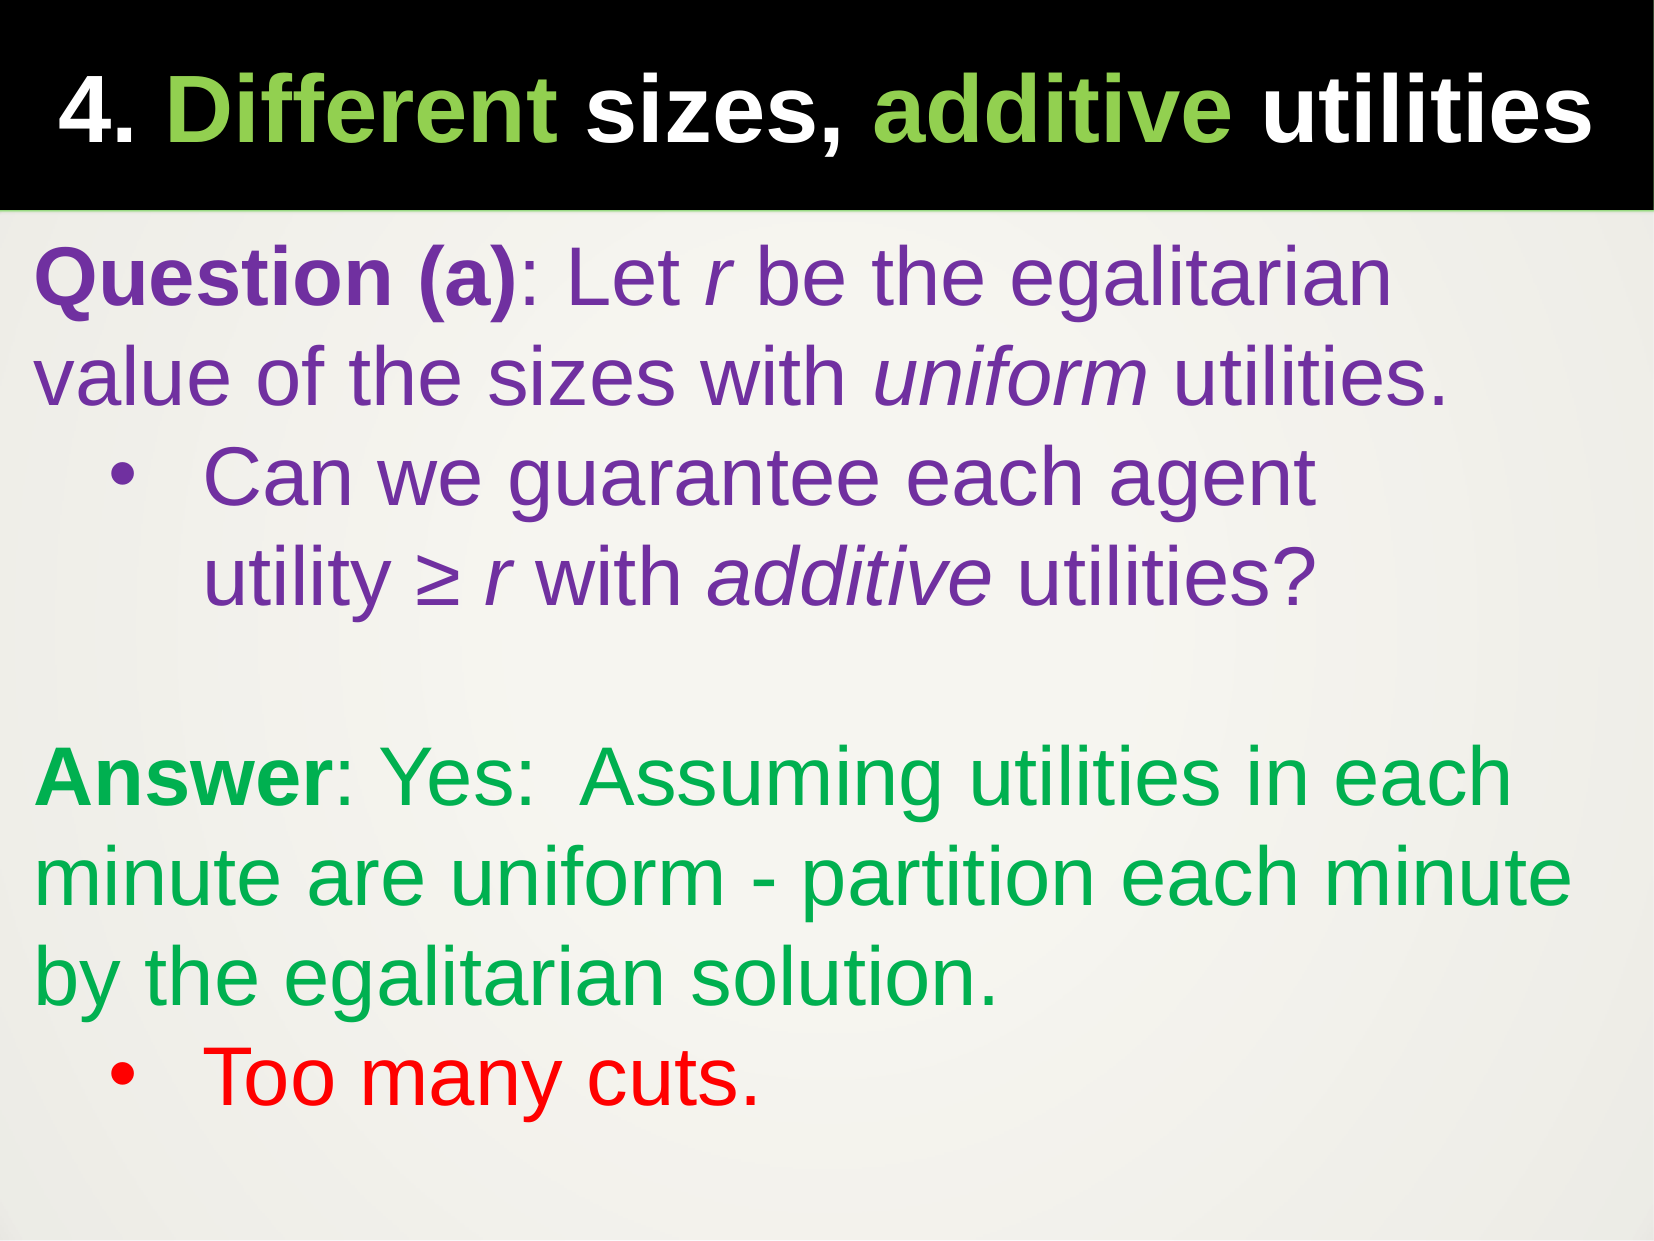

# 4. Different sizes, additive utilities
Question (a): Let r be the egalitarian value of the sizes with uniform utilities.
Can we guarantee each agent
utility ≥ r with additive utilities?
Answer: Yes: Assuming utilities in each minute are uniform - partition each minute by the egalitarian solution.
Too many cuts.